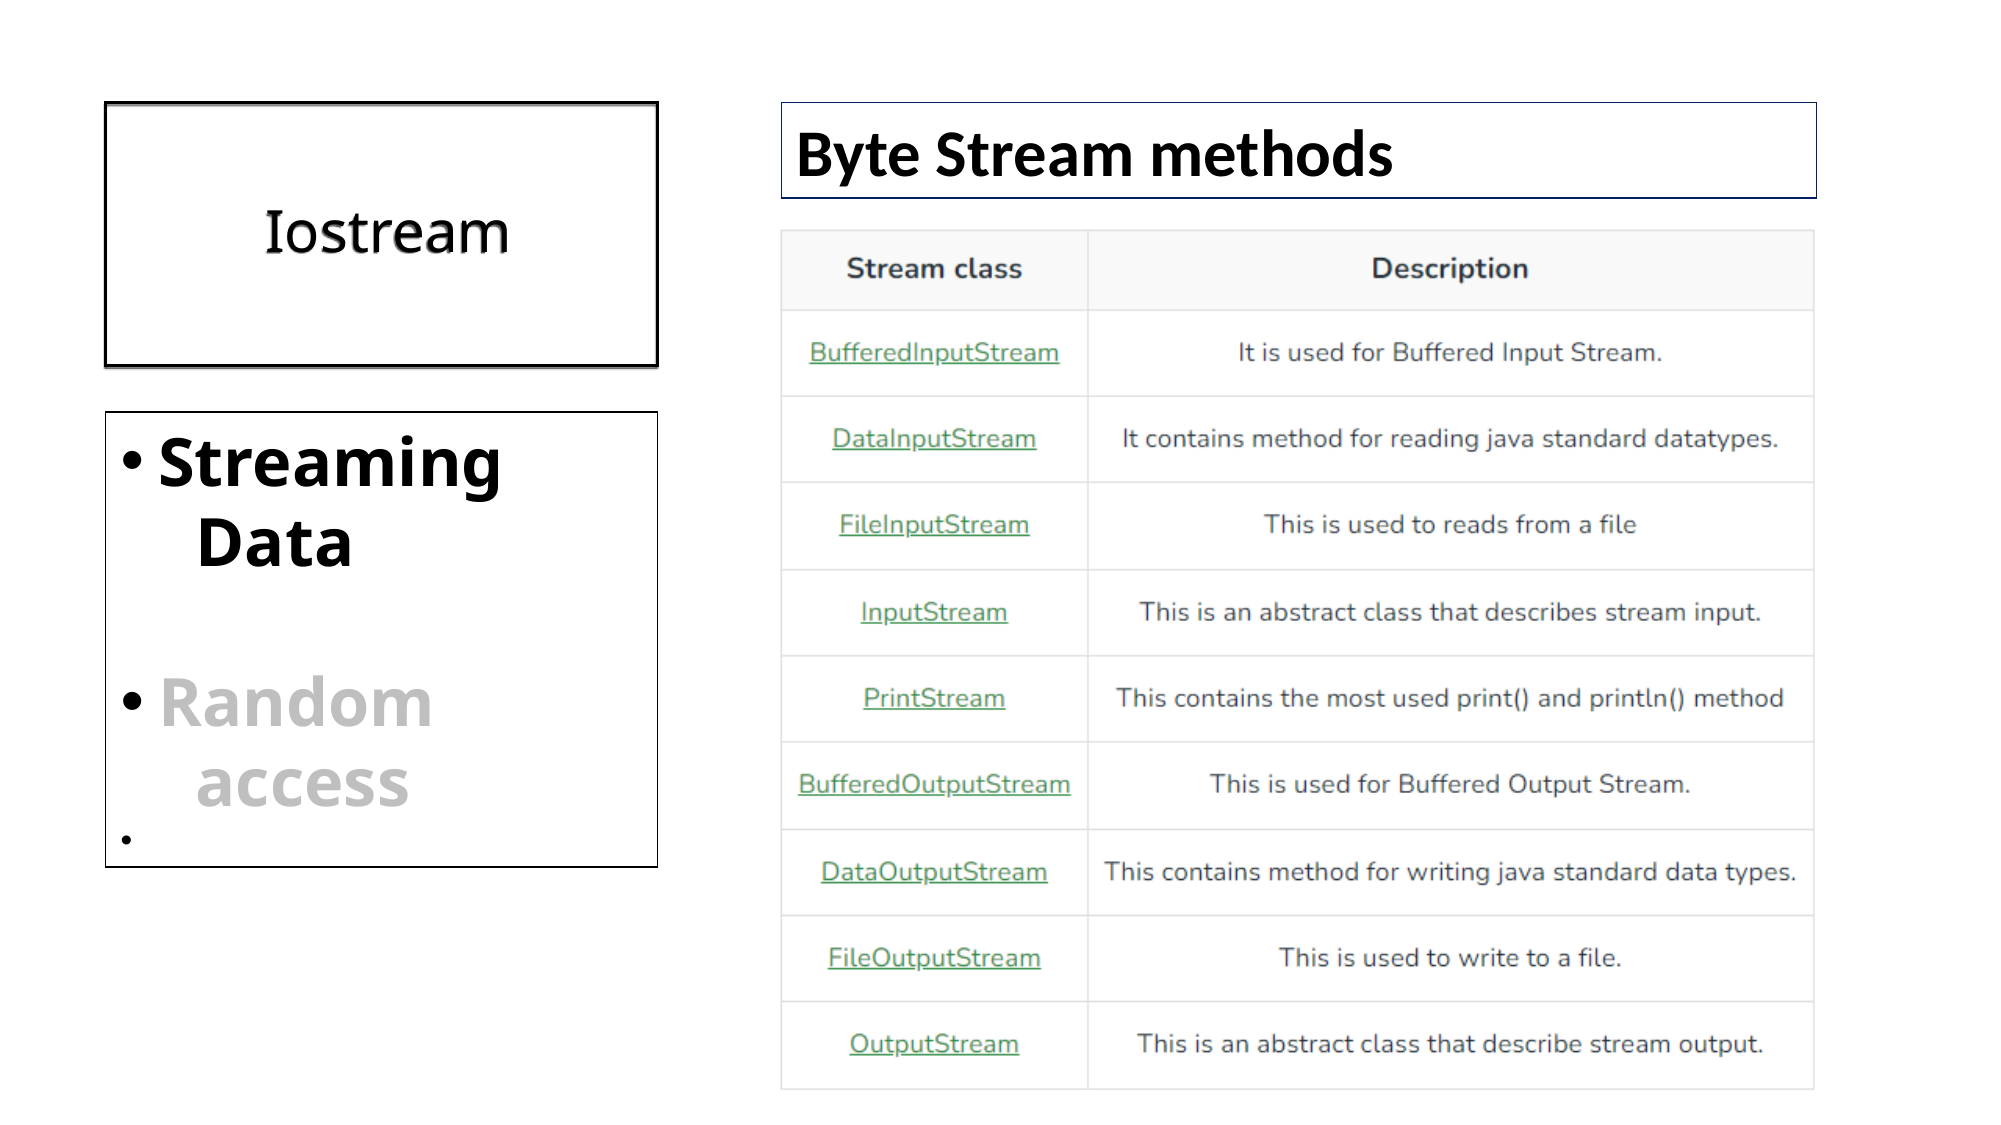

# Iostream
Byte Stream methods
Streaming Data
Random access